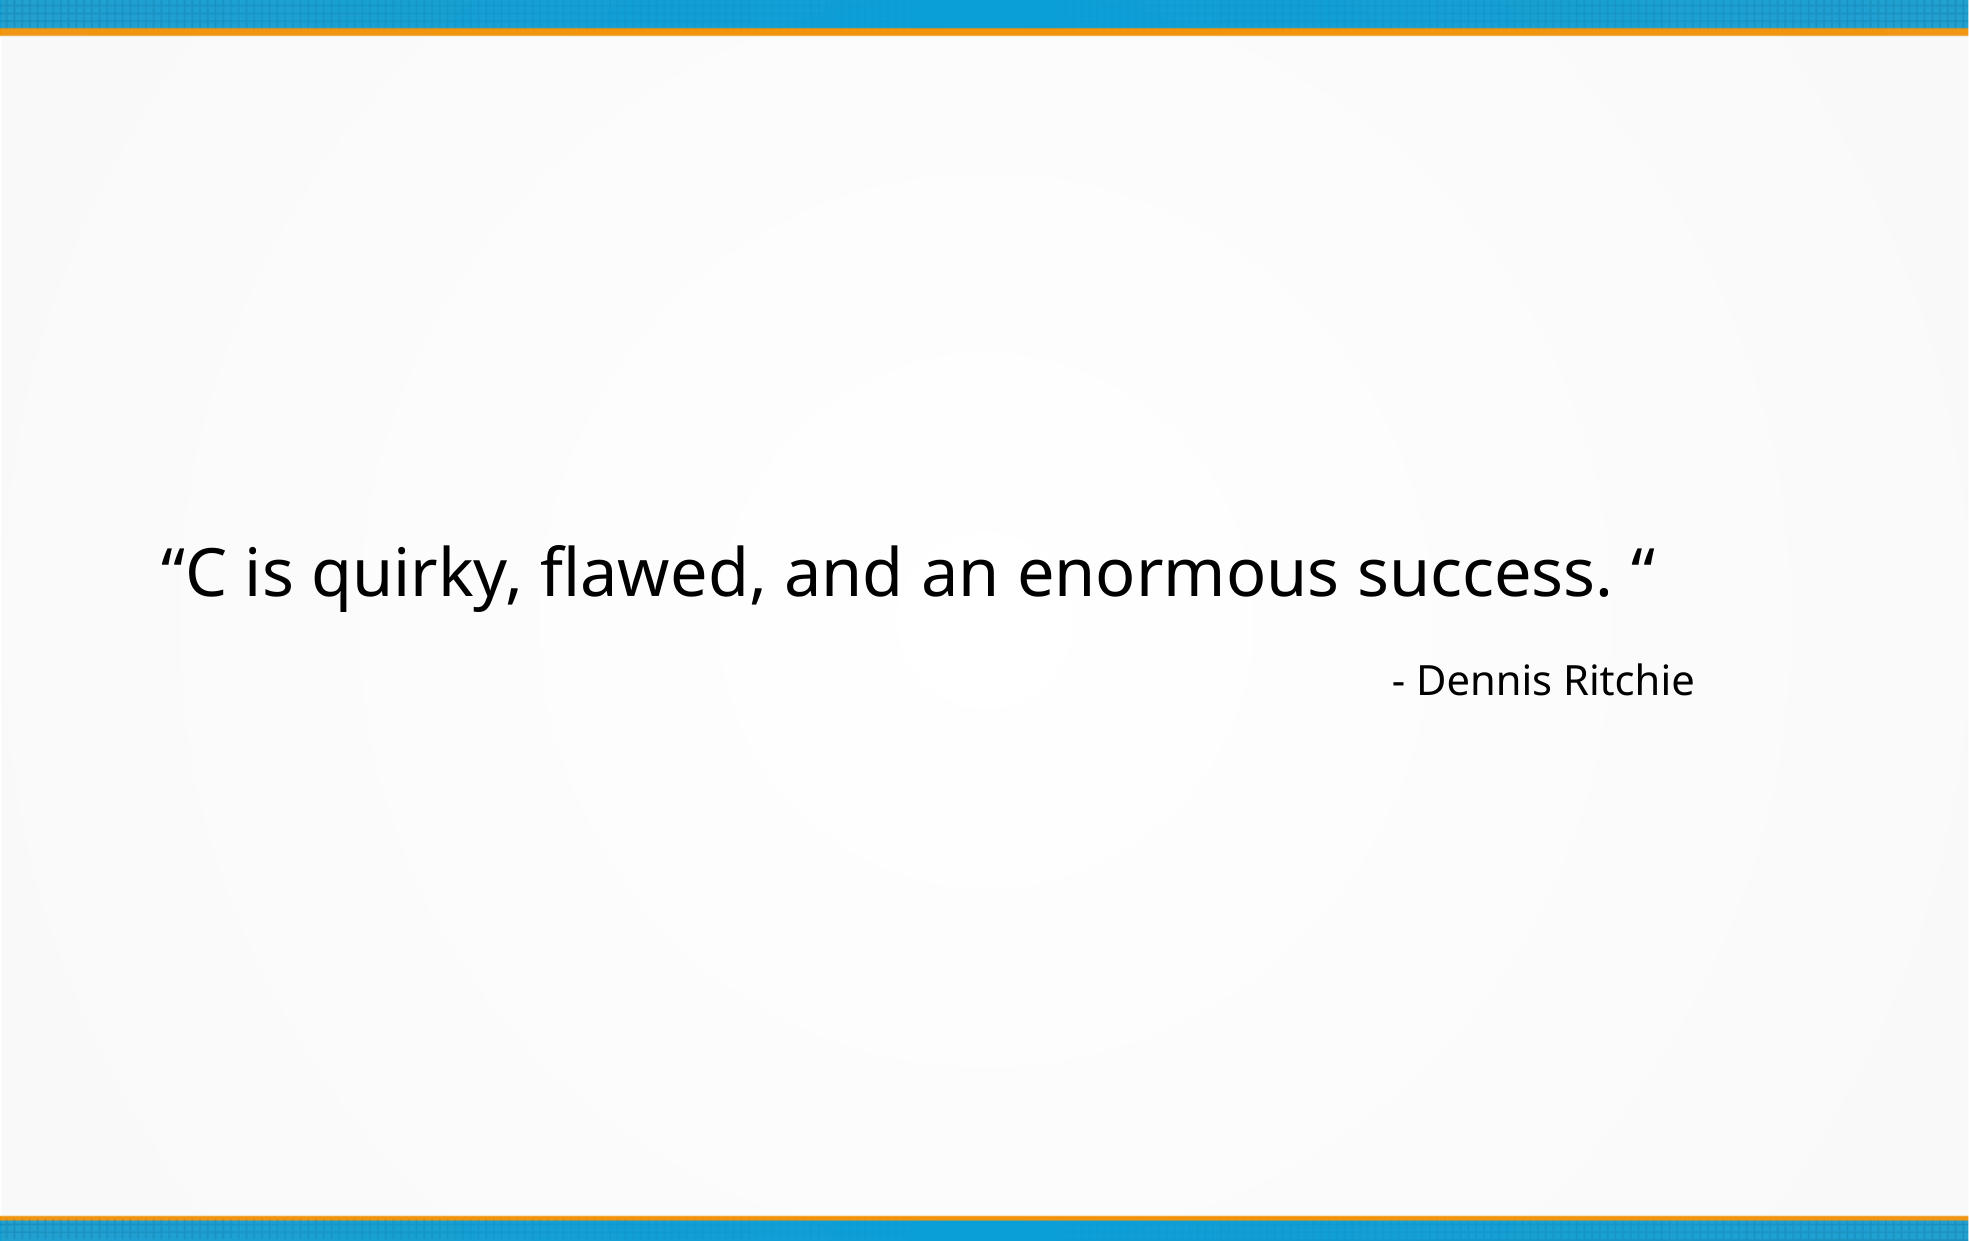

“C is quirky, flawed, and an enormous success. “
- Dennis Ritchie